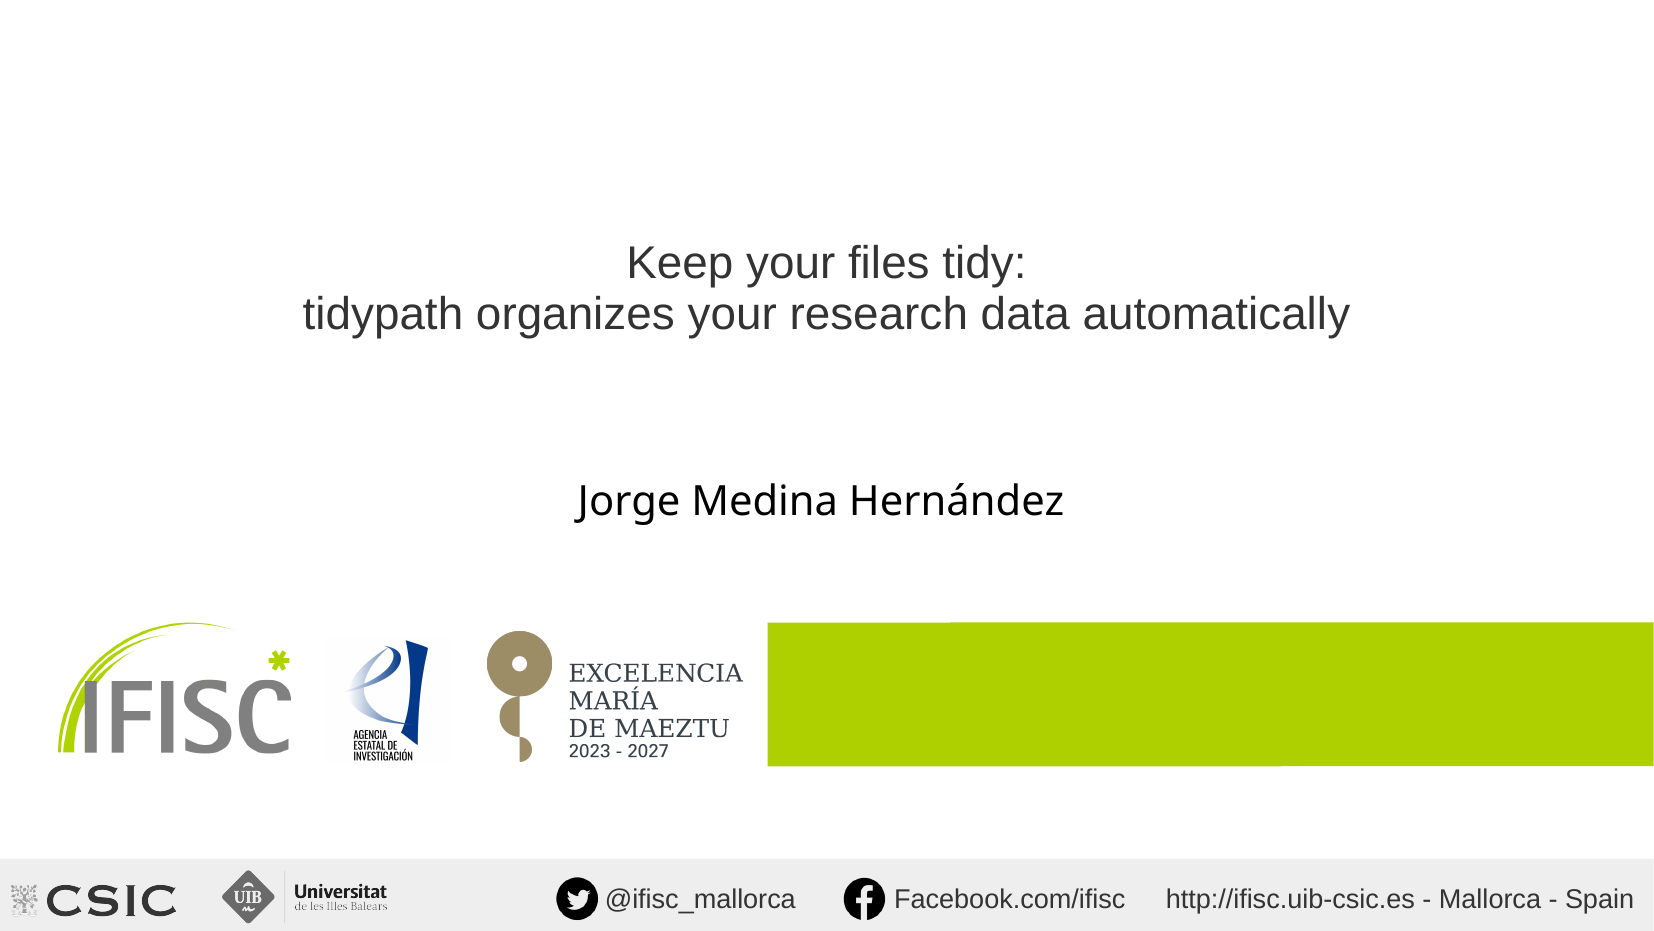

Keep your files tidy:
tidypath organizes your research data automatically
Machine Learning-Based Species and Breeding Stage Classification
in Animal Movement Trajectories
Jorge Medina Hernández